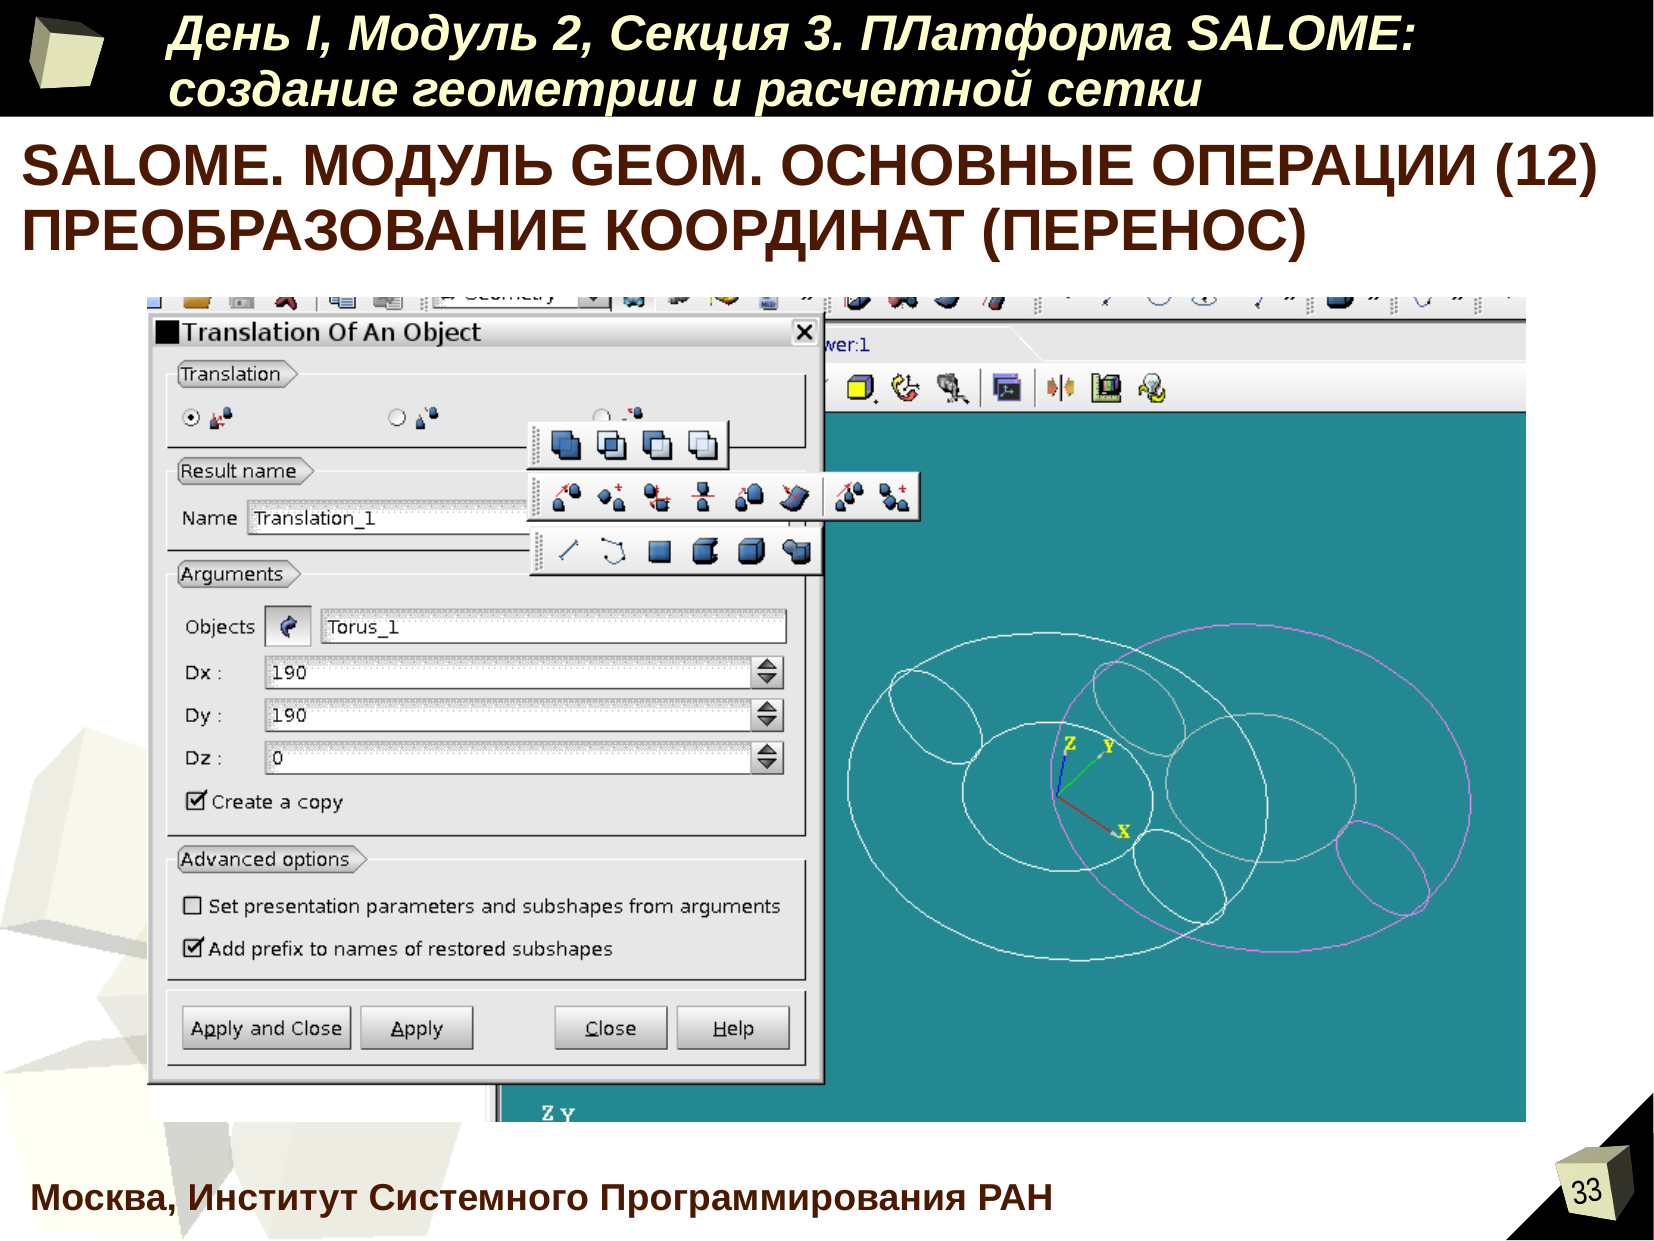

SALOME. МОДУЛЬ GEOM. ОСНОВНЫЕ ОПЕРАЦИИ (12)
ПРЕОБРАЗОВАНИЕ КООРДИНАТ (ПЕРЕНОС)